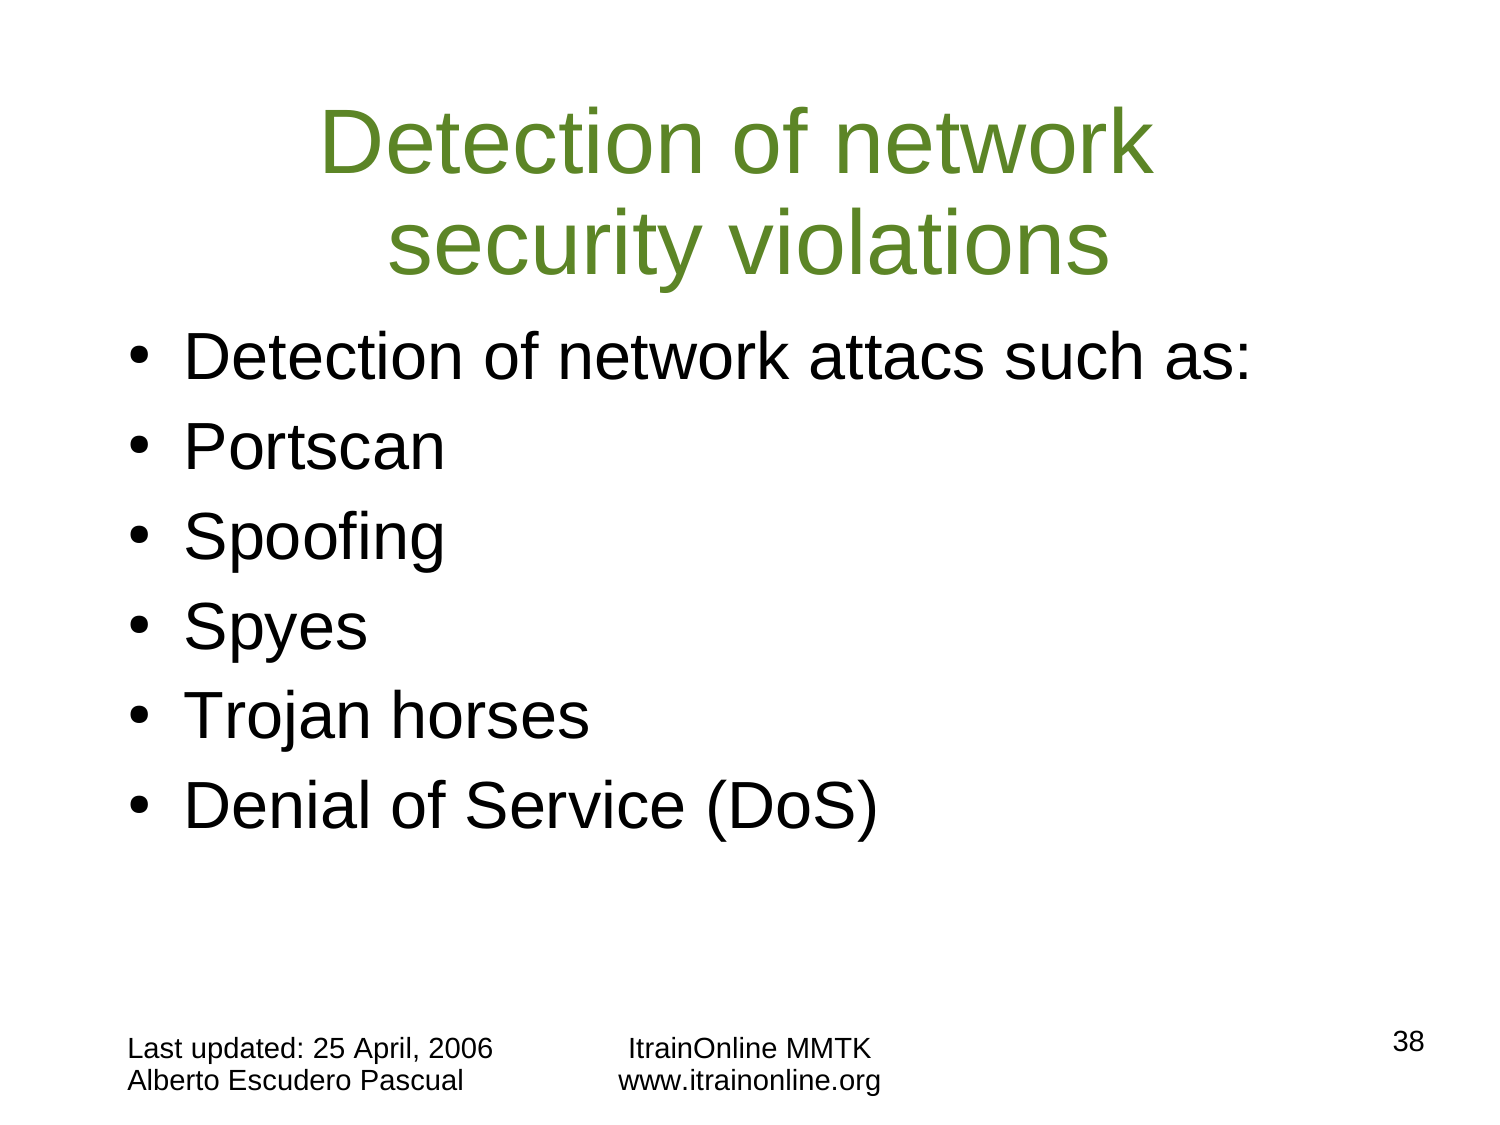

Detection of network
security violations
Detection of network attacs such as:
Portscan
Spoofing
Spyes
Trojan horses
Denial of Service (DoS)
38